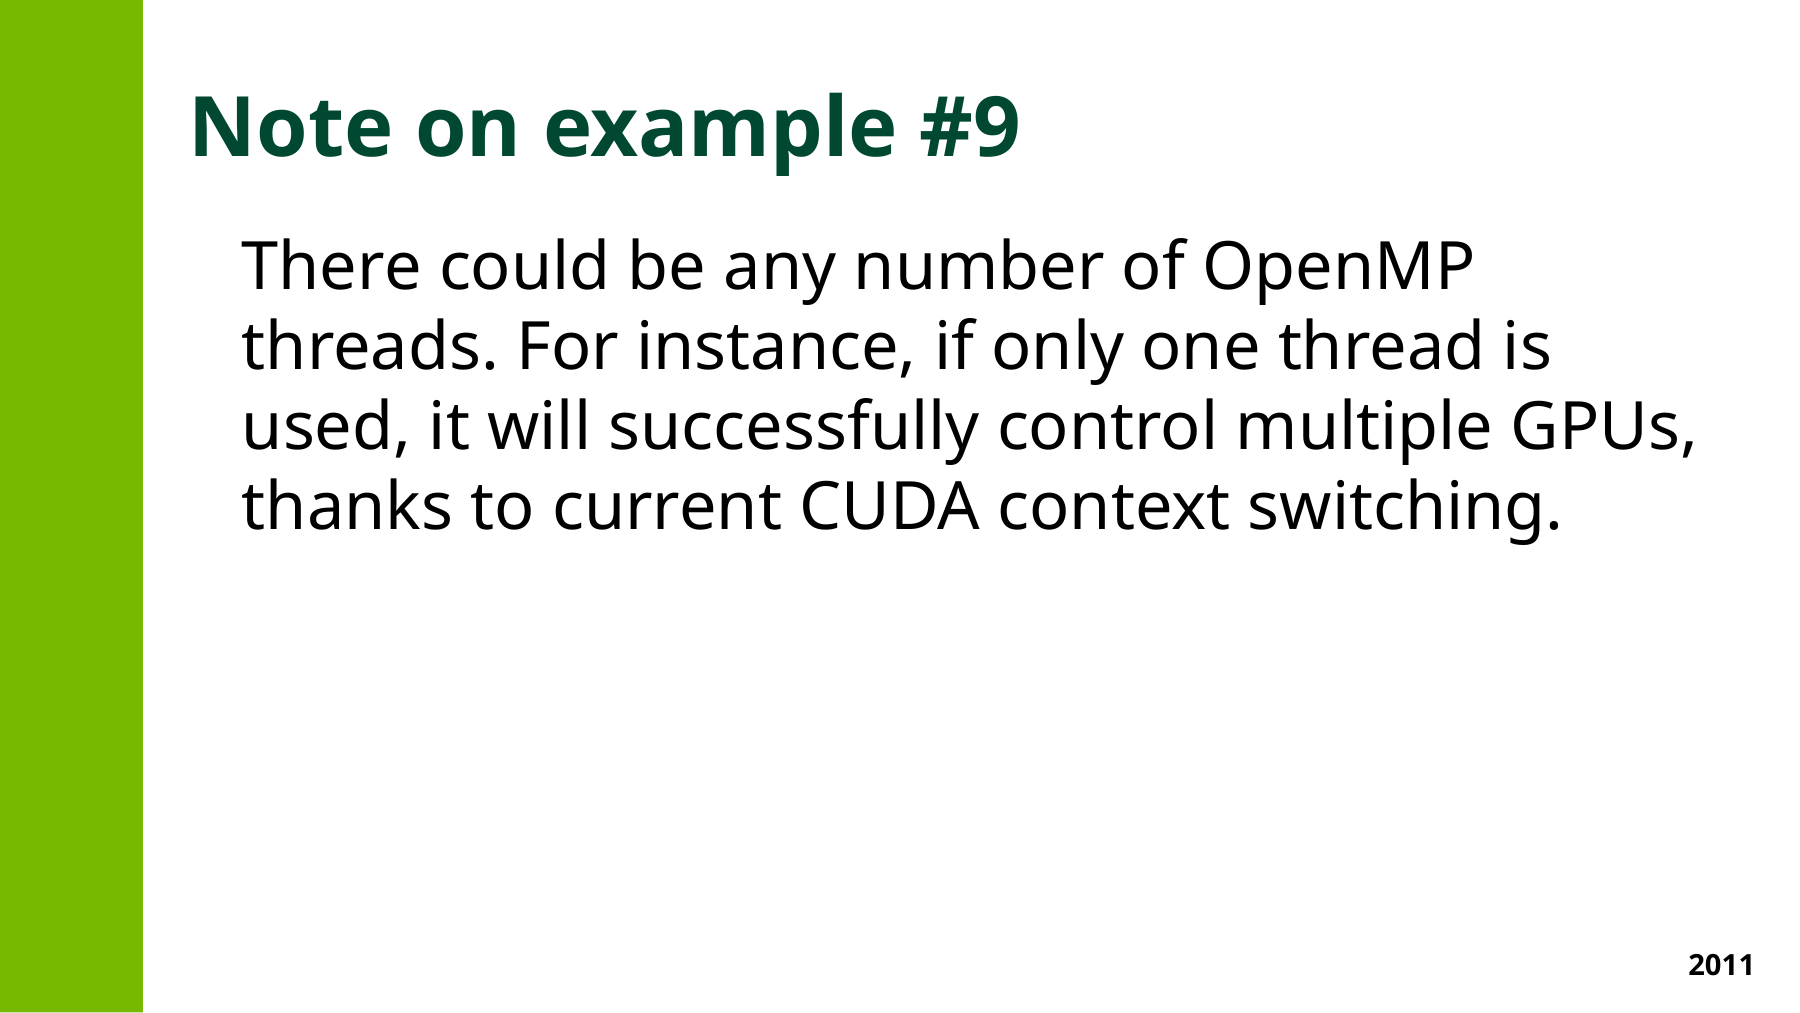

Note on example #9
# There could be any number of OpenMP threads. For instance, if only one thread is used, it will successfully control multiple GPUs, thanks to current CUDA context switching.